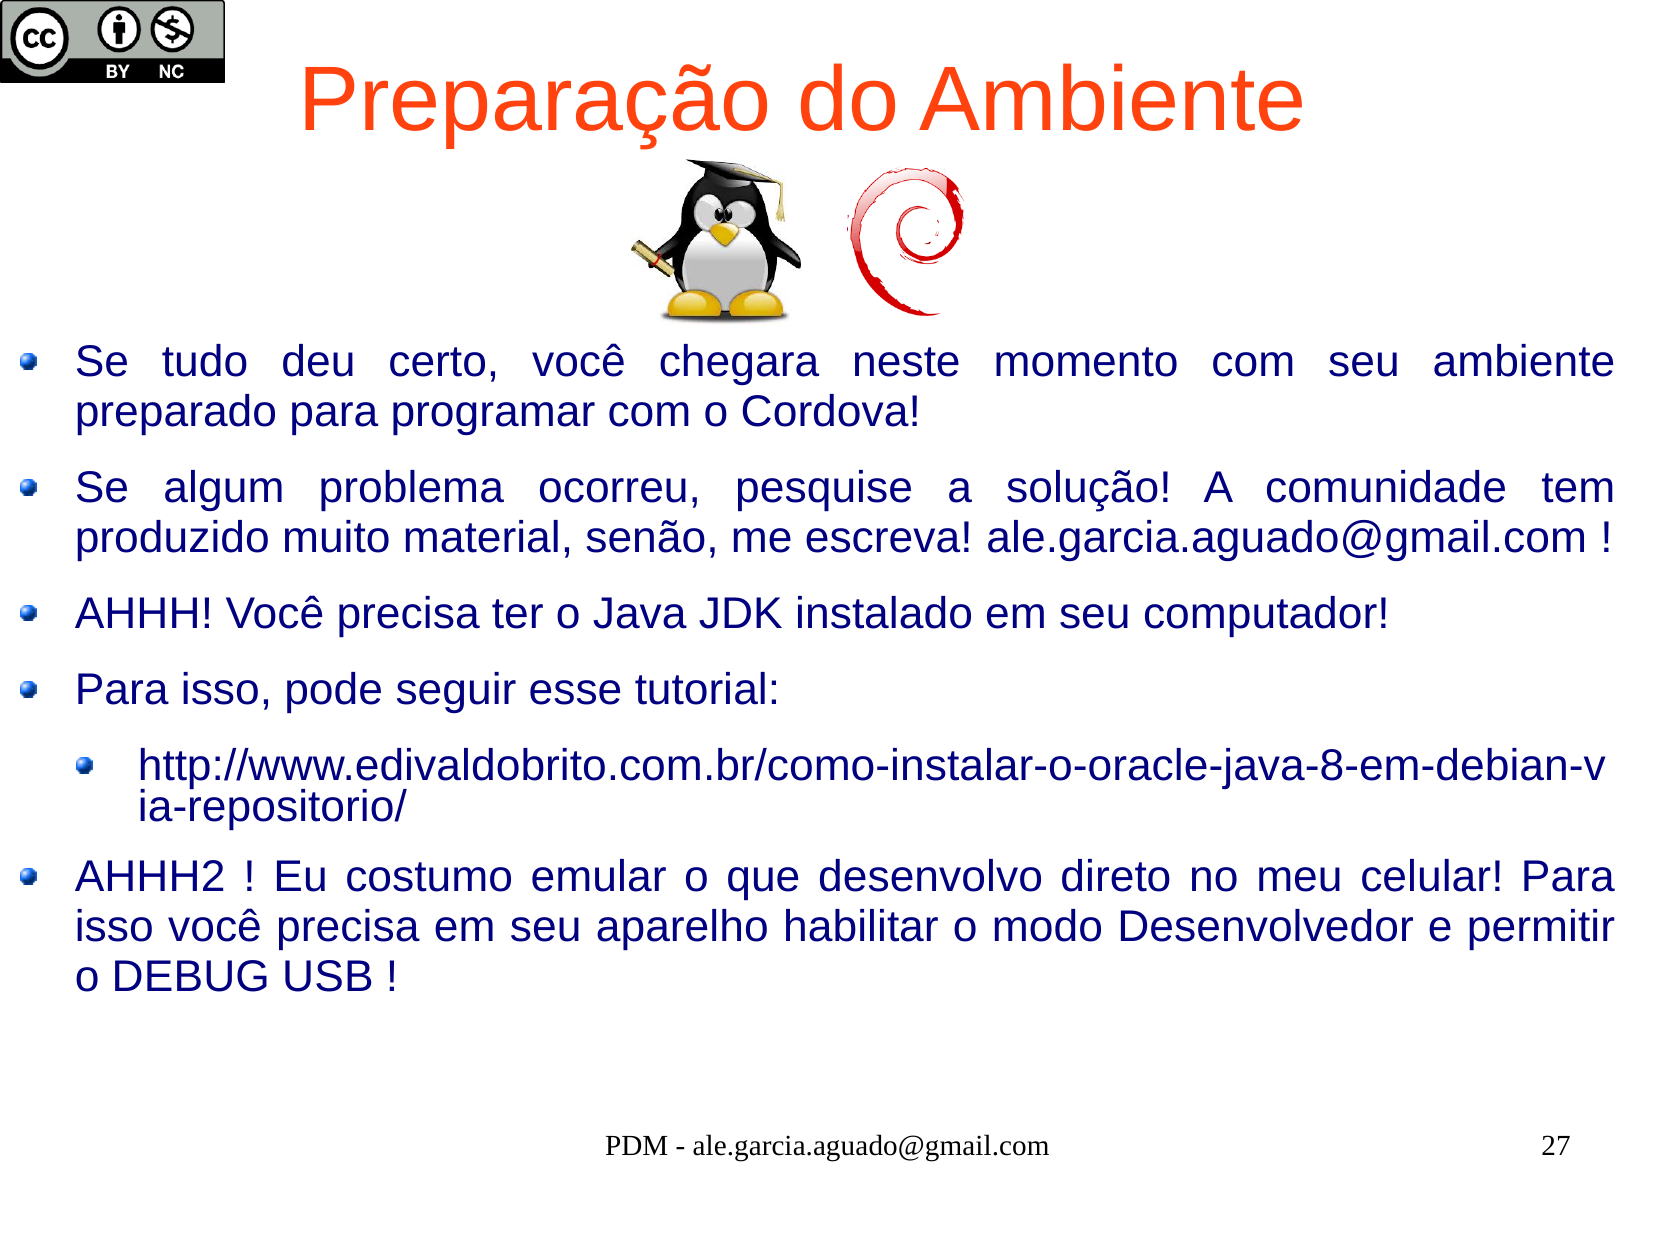

# Preparação do Ambiente
Se tudo deu certo, você chegara neste momento com seu ambiente preparado para programar com o Cordova!
Se algum problema ocorreu, pesquise a solução! A comunidade tem produzido muito material, senão, me escreva! ale.garcia.aguado@gmail.com !
AHHH! Você precisa ter o Java JDK instalado em seu computador!
Para isso, pode seguir esse tutorial:
http://www.edivaldobrito.com.br/como-instalar-o-oracle-java-8-em-debian-via-repositorio/
AHHH2 ! Eu costumo emular o que desenvolvo direto no meu celular! Para isso você precisa em seu aparelho habilitar o modo Desenvolvedor e permitir o DEBUG USB !
PDM - ale.garcia.aguado@gmail.com
27